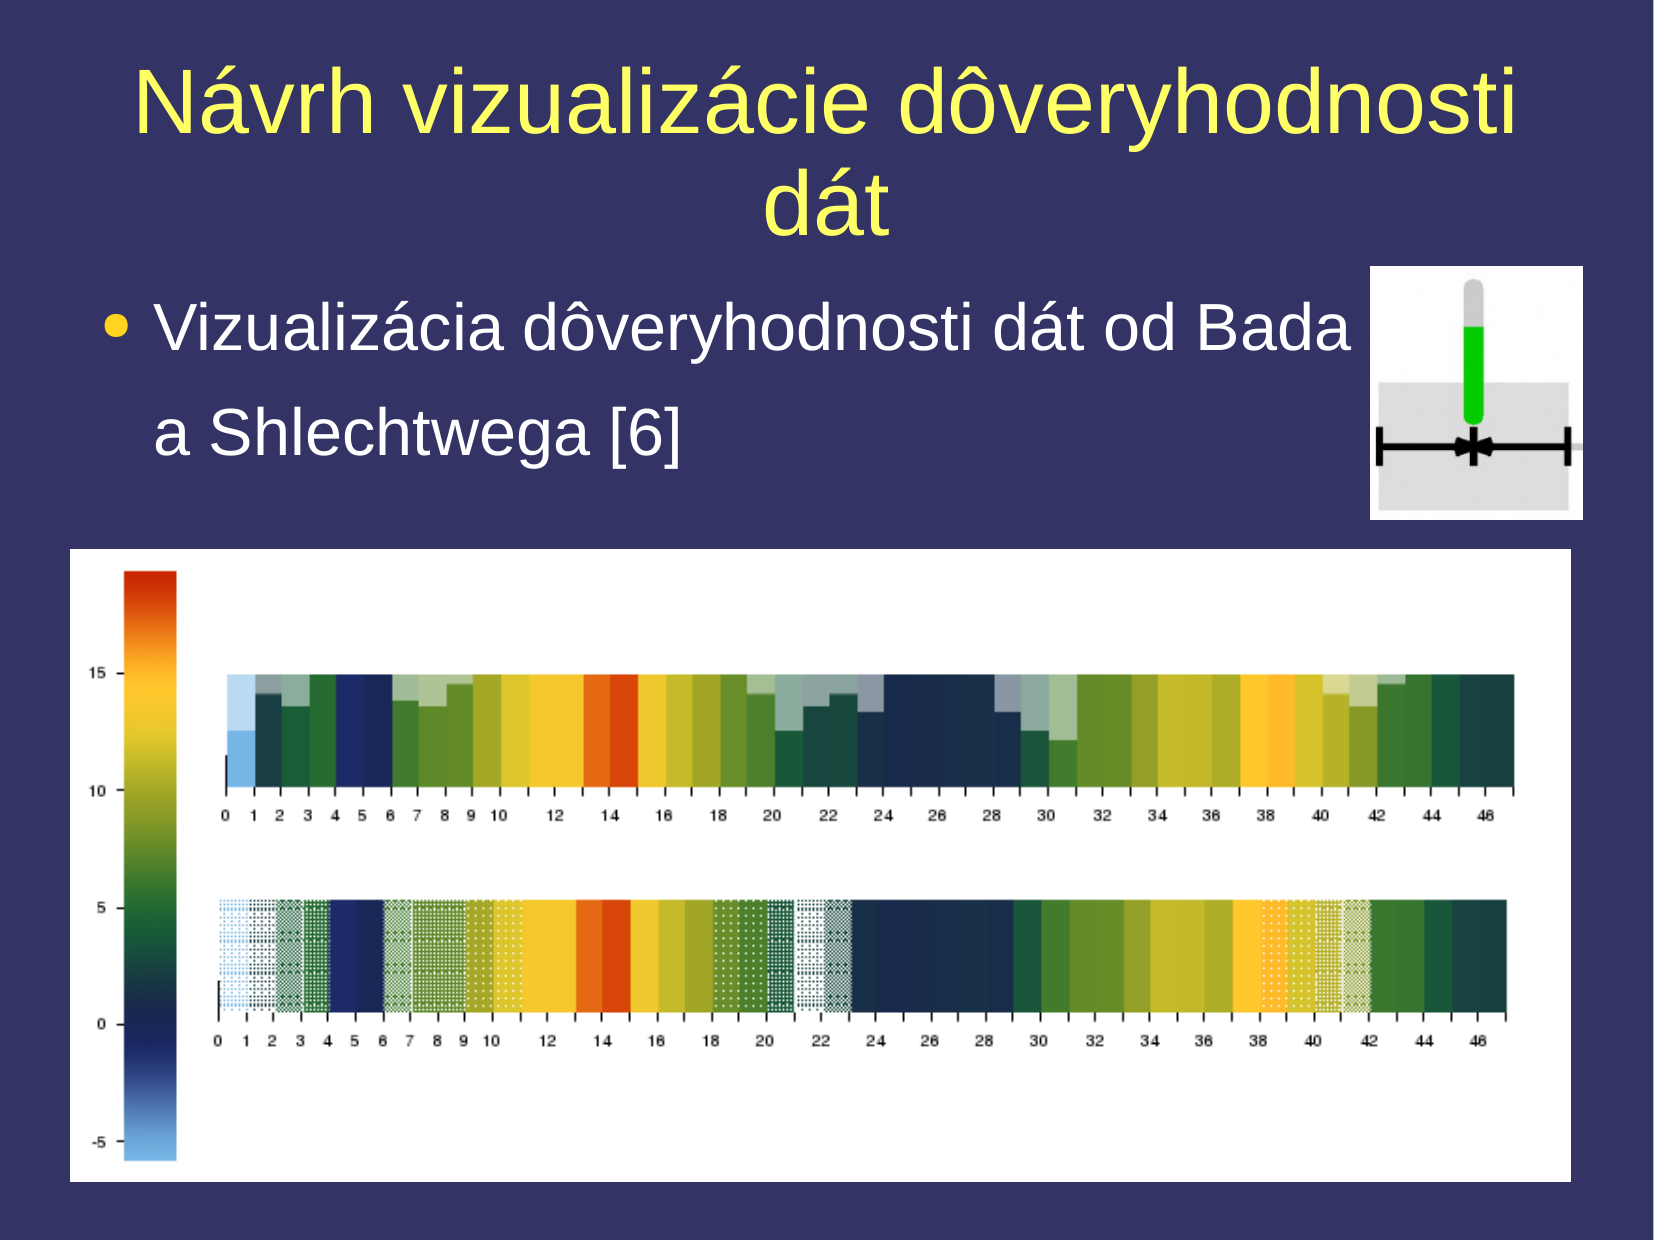

# Návrh vizualizácie dôveryhodnosti dát
Vizualizácia dôveryhodnosti dát od Bada
a Shlechtwega [6]